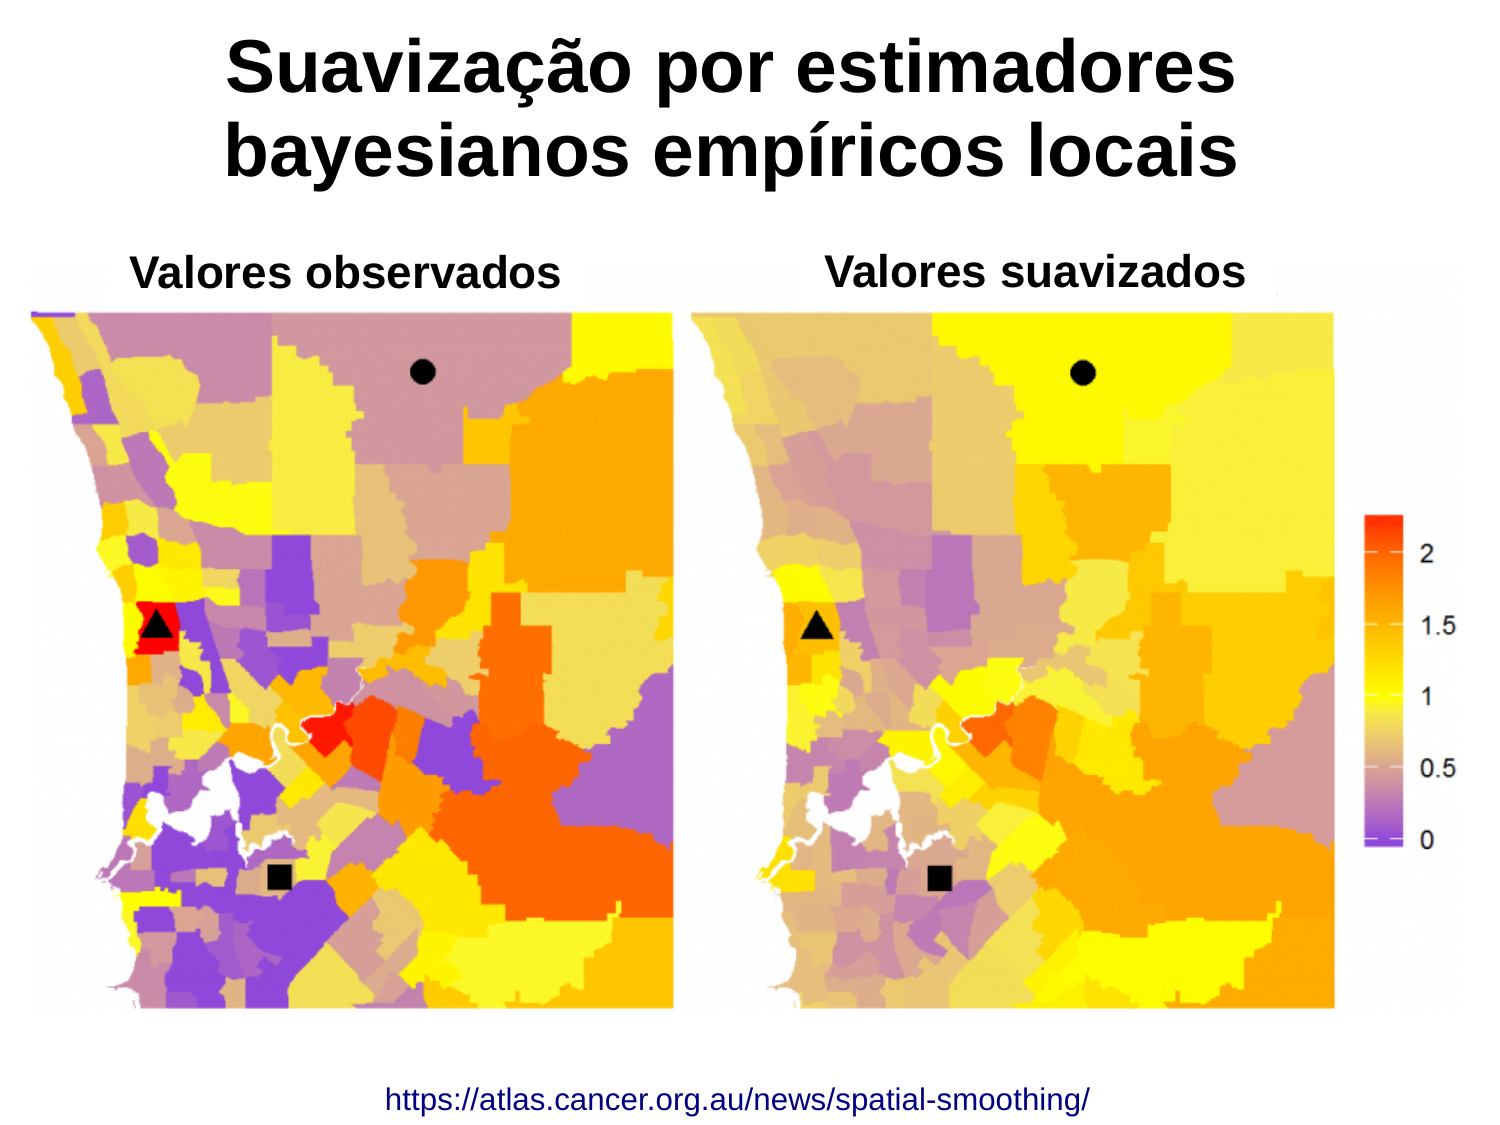

# Suavização por estimadores bayesianos empíricos locais
Valores suavizados
Valores observados
https://atlas.cancer.org.au/news/spatial-smoothing/